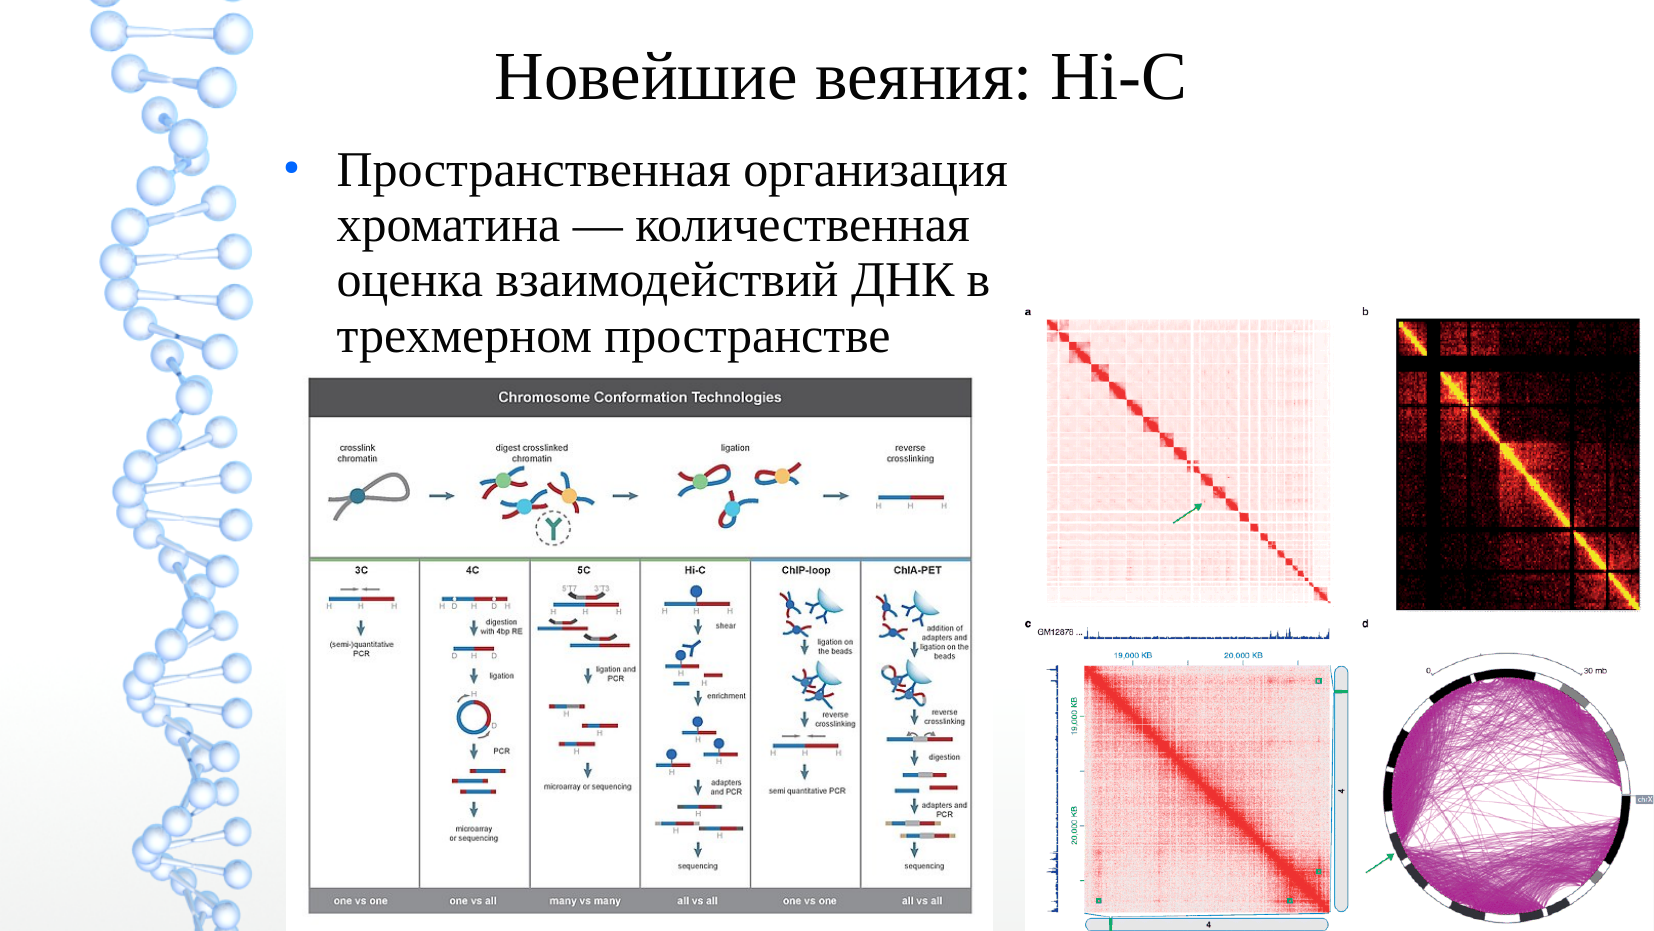

# Новейшие веяния: Hi-C
Пространственная организация хроматина — количественная оценка взаимодействий ДНК в трехмерном пространстве
5